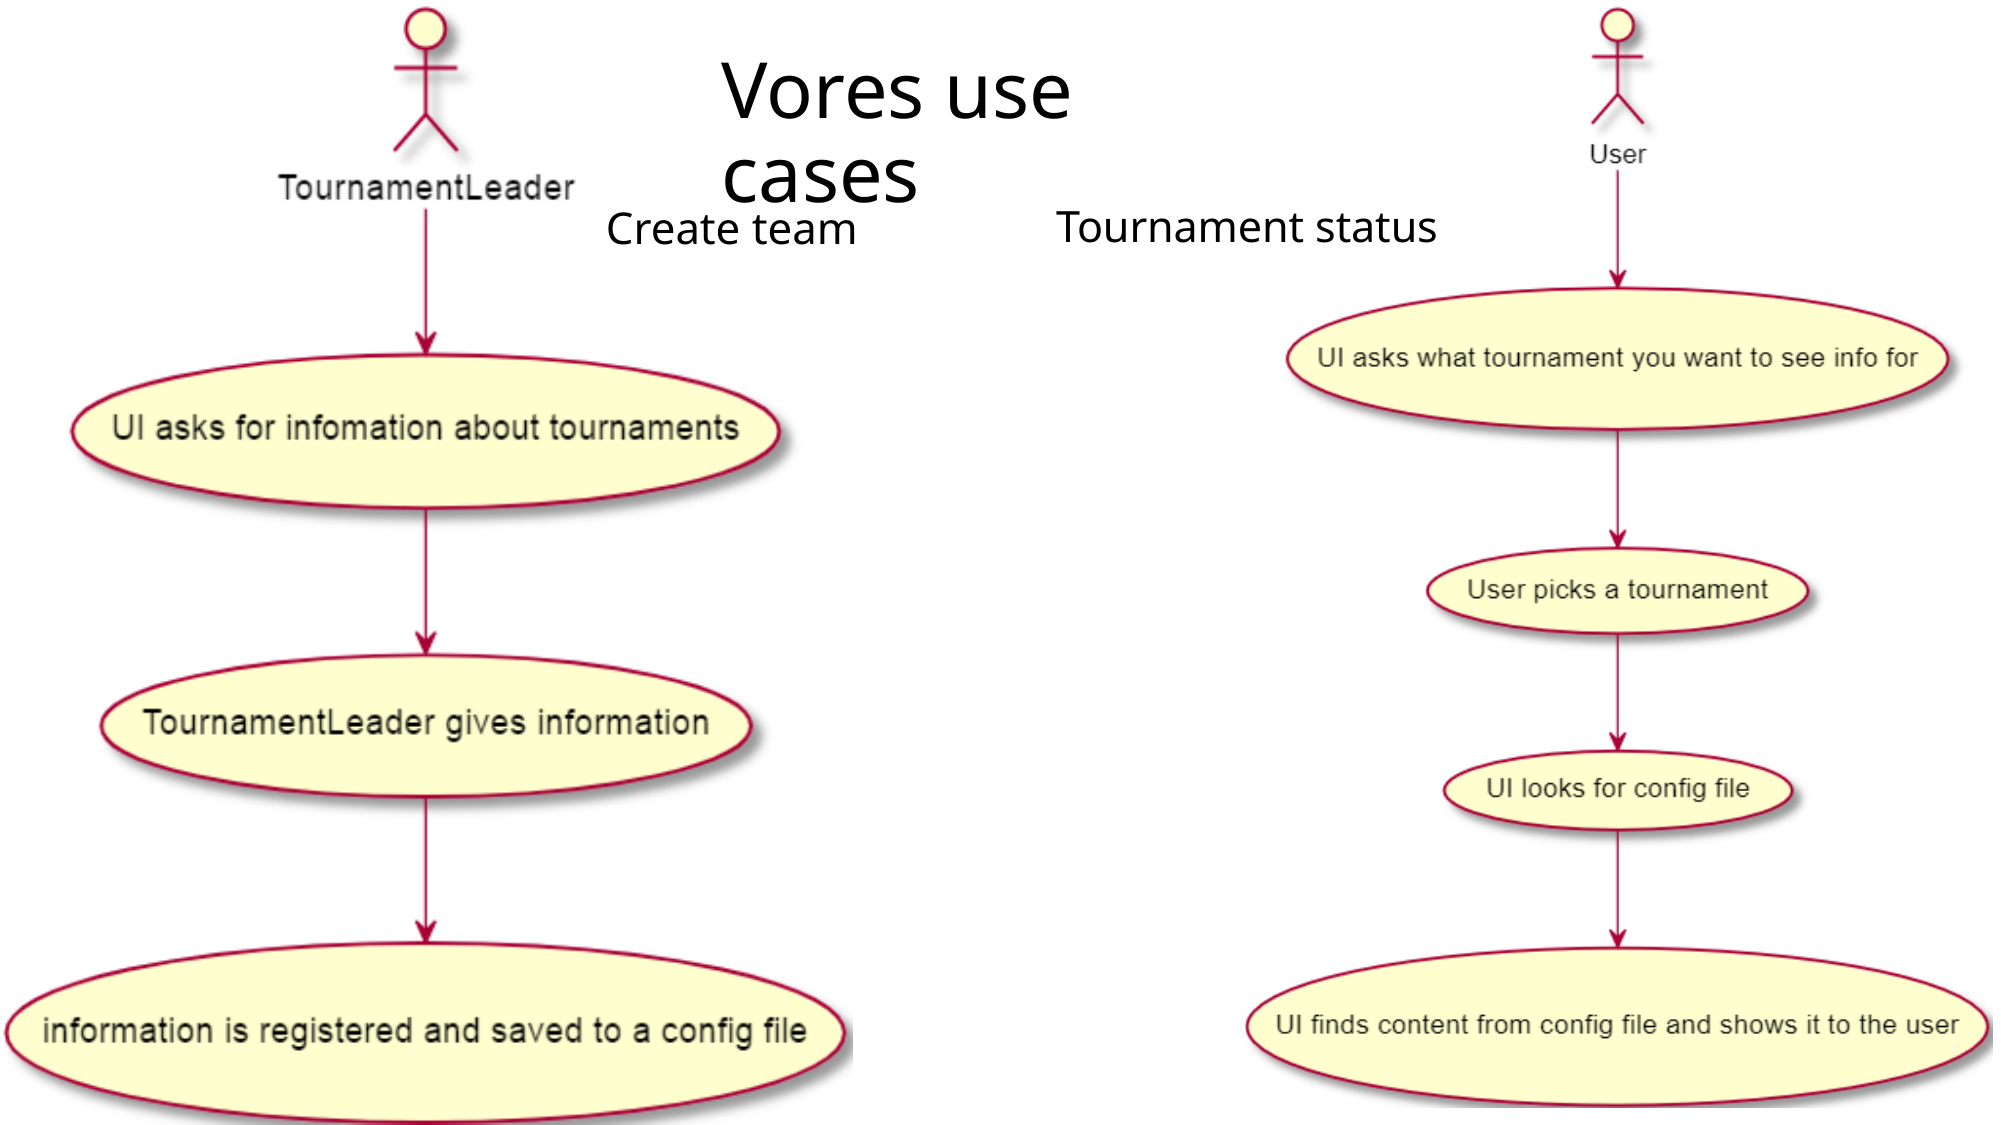

# Vores use cases
Create team
Tournament status